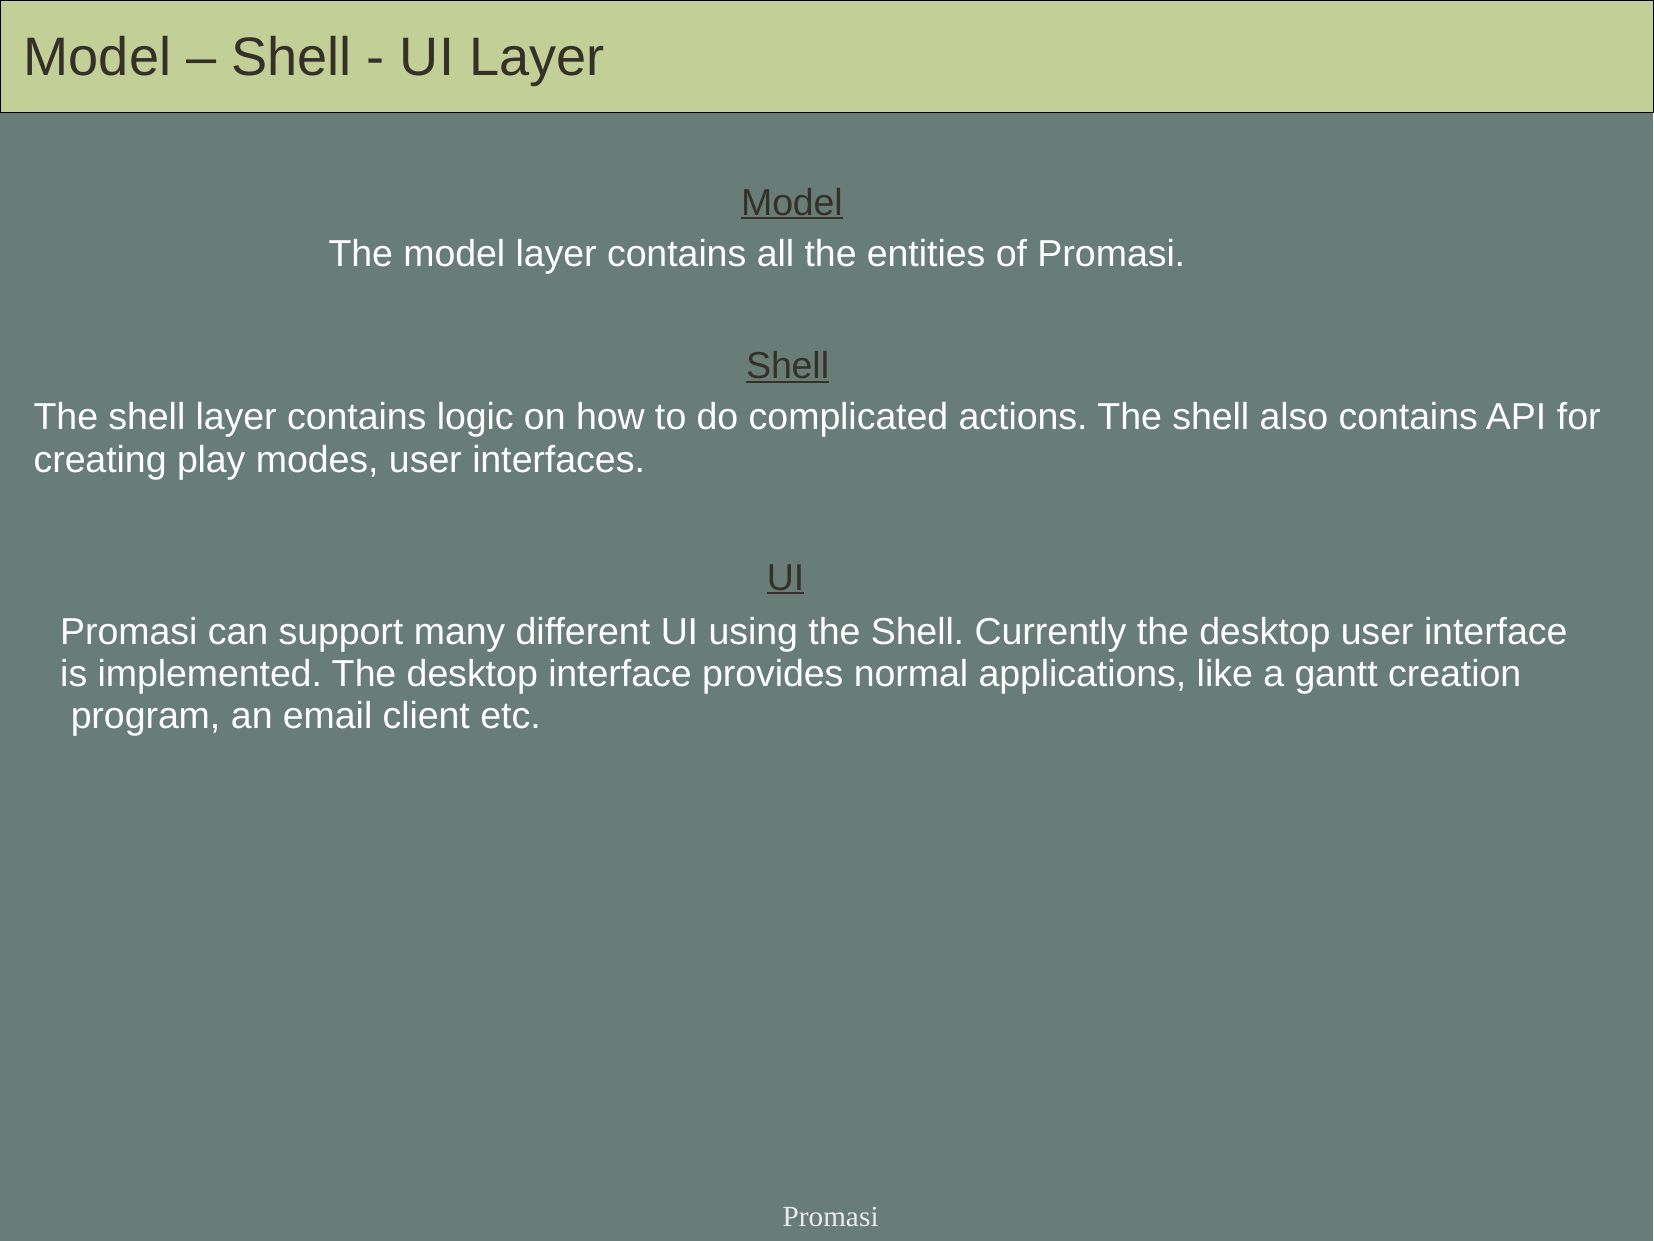

# Model – Shell - UI Layer
Model
The model layer contains all the entities of Promasi.
Shell
The shell layer contains logic on how to do complicated actions. The shell also contains API for
creating play modes, user interfaces.
UI
Promasi can support many different UI using the Shell. Currently the desktop user interface
is implemented. The desktop interface provides normal applications, like a gantt creation
 program, an email client etc.